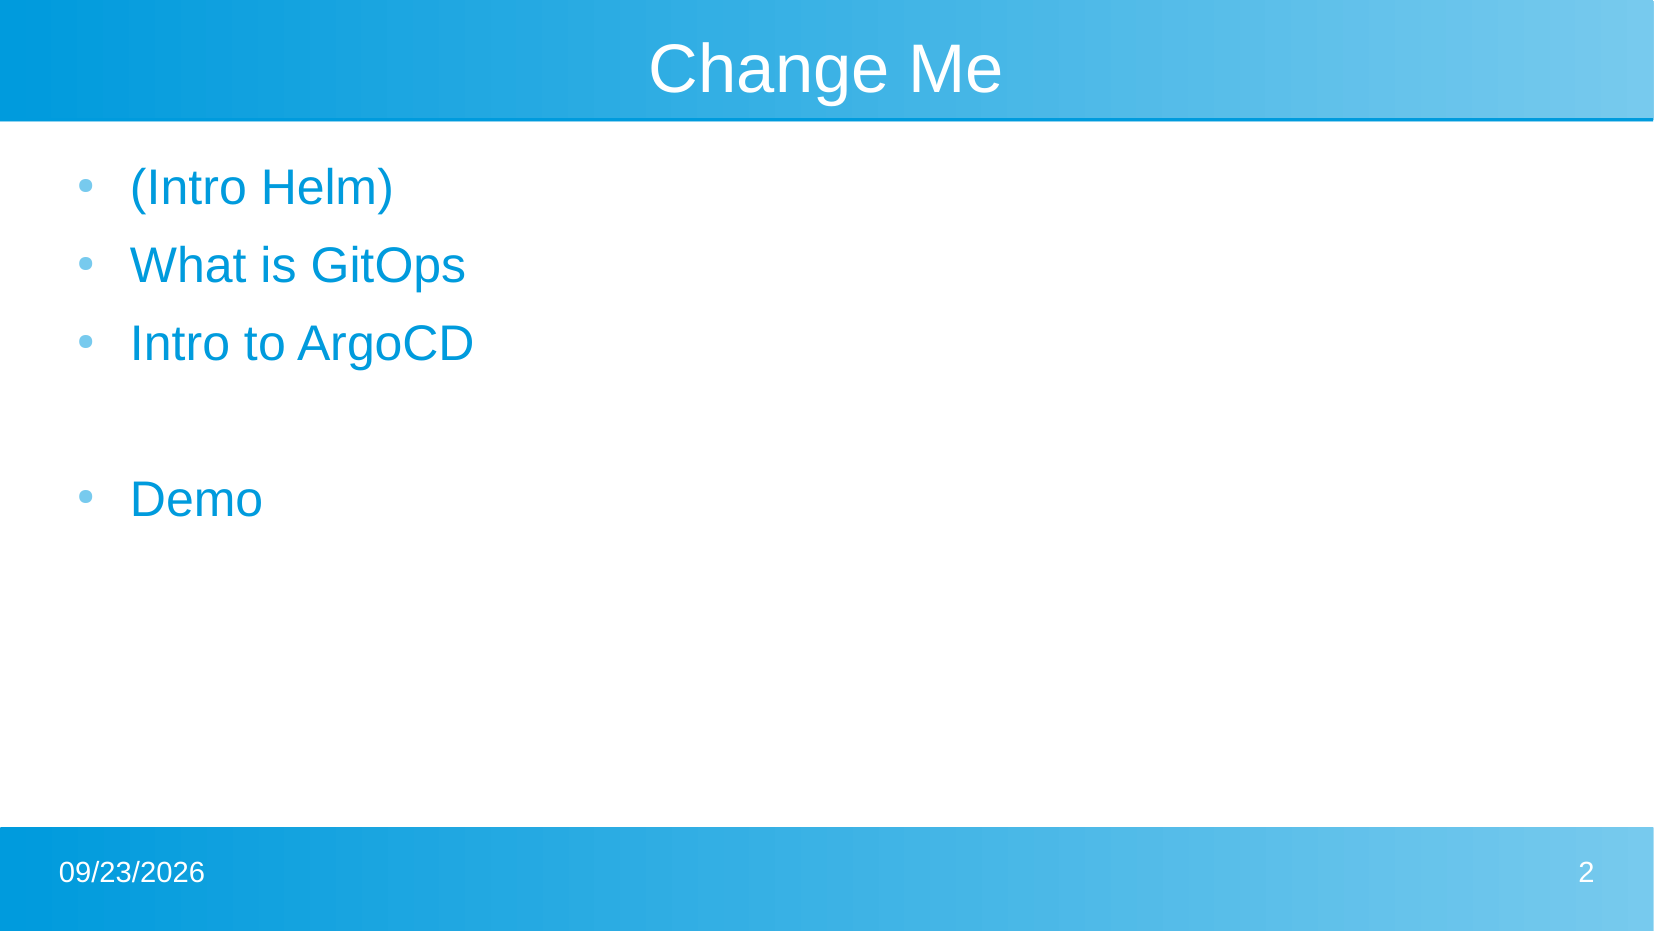

# Change Me
(Intro Helm)
What is GitOps
Intro to ArgoCD
Demo
2